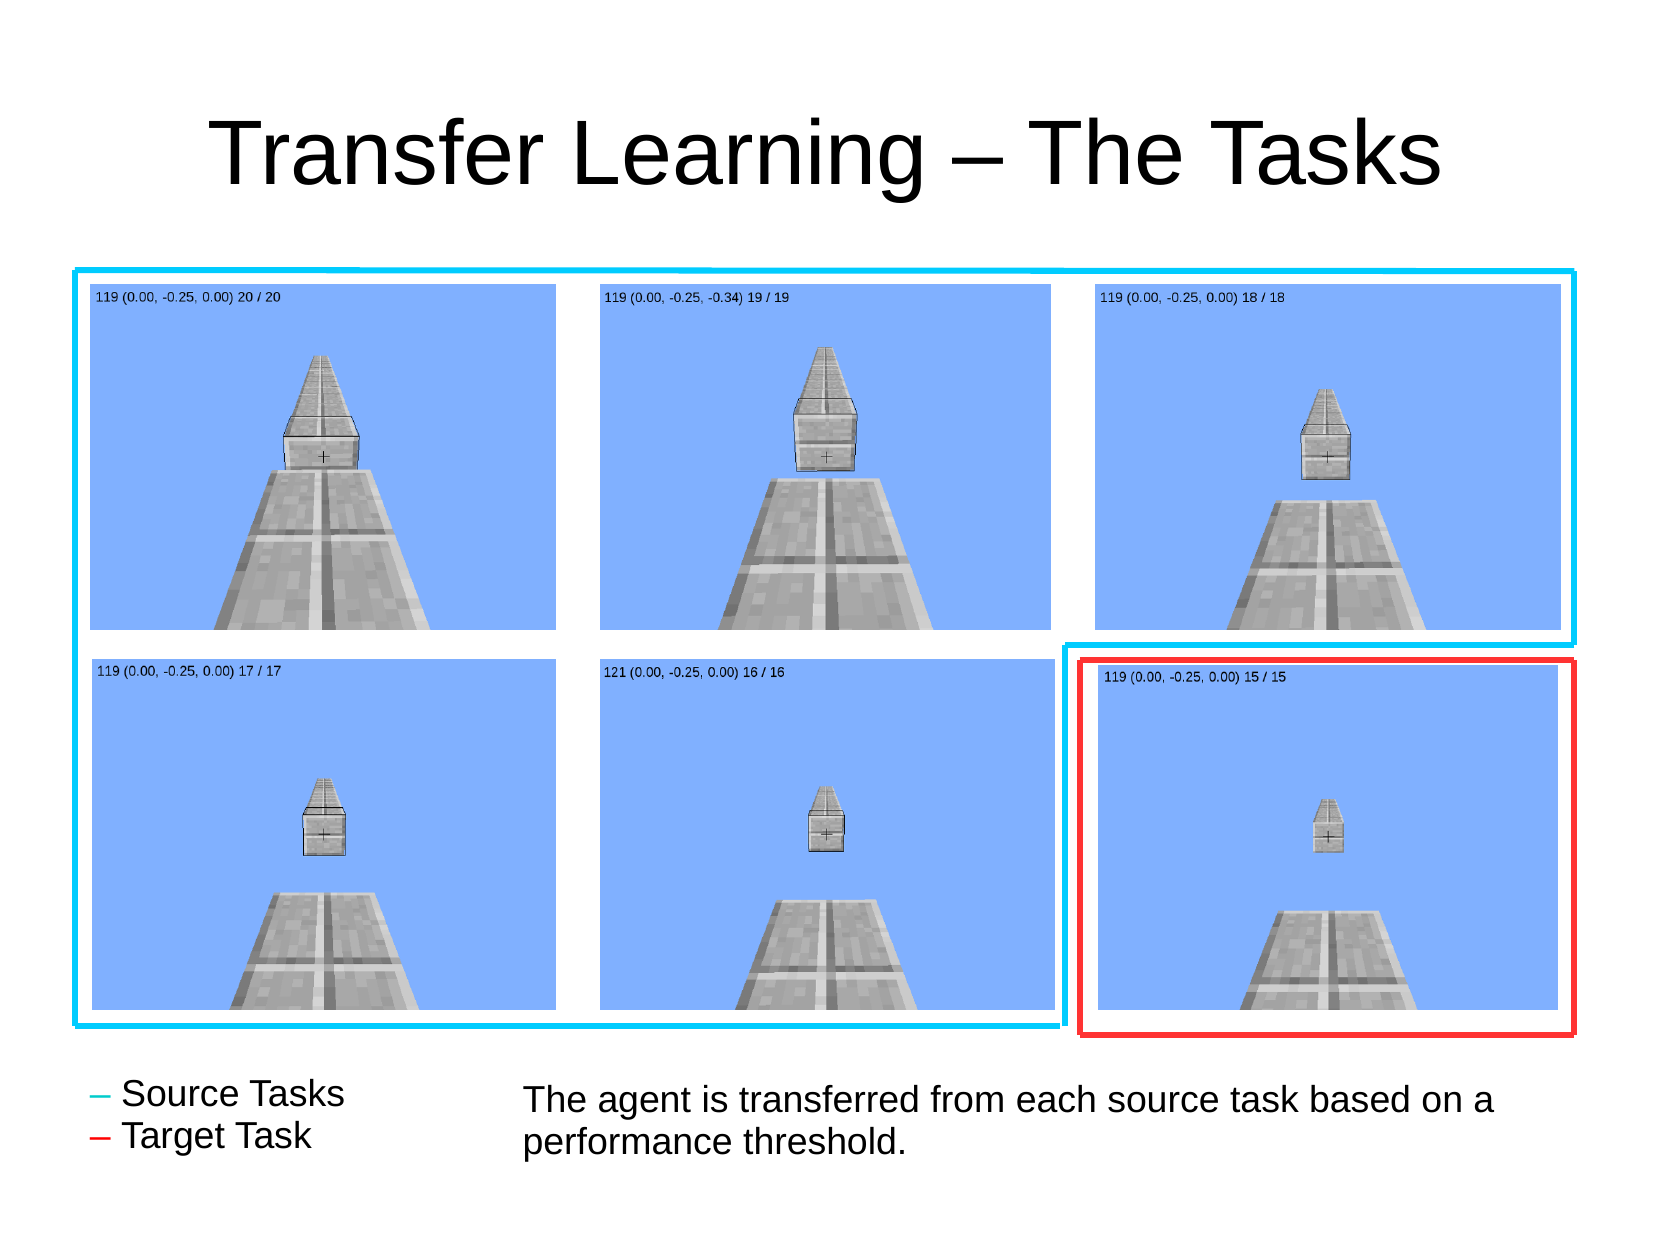

# Transfer Learning – The Tasks
– Source Tasks
– Target Task
The agent is transferred from each source task based on a performance threshold.